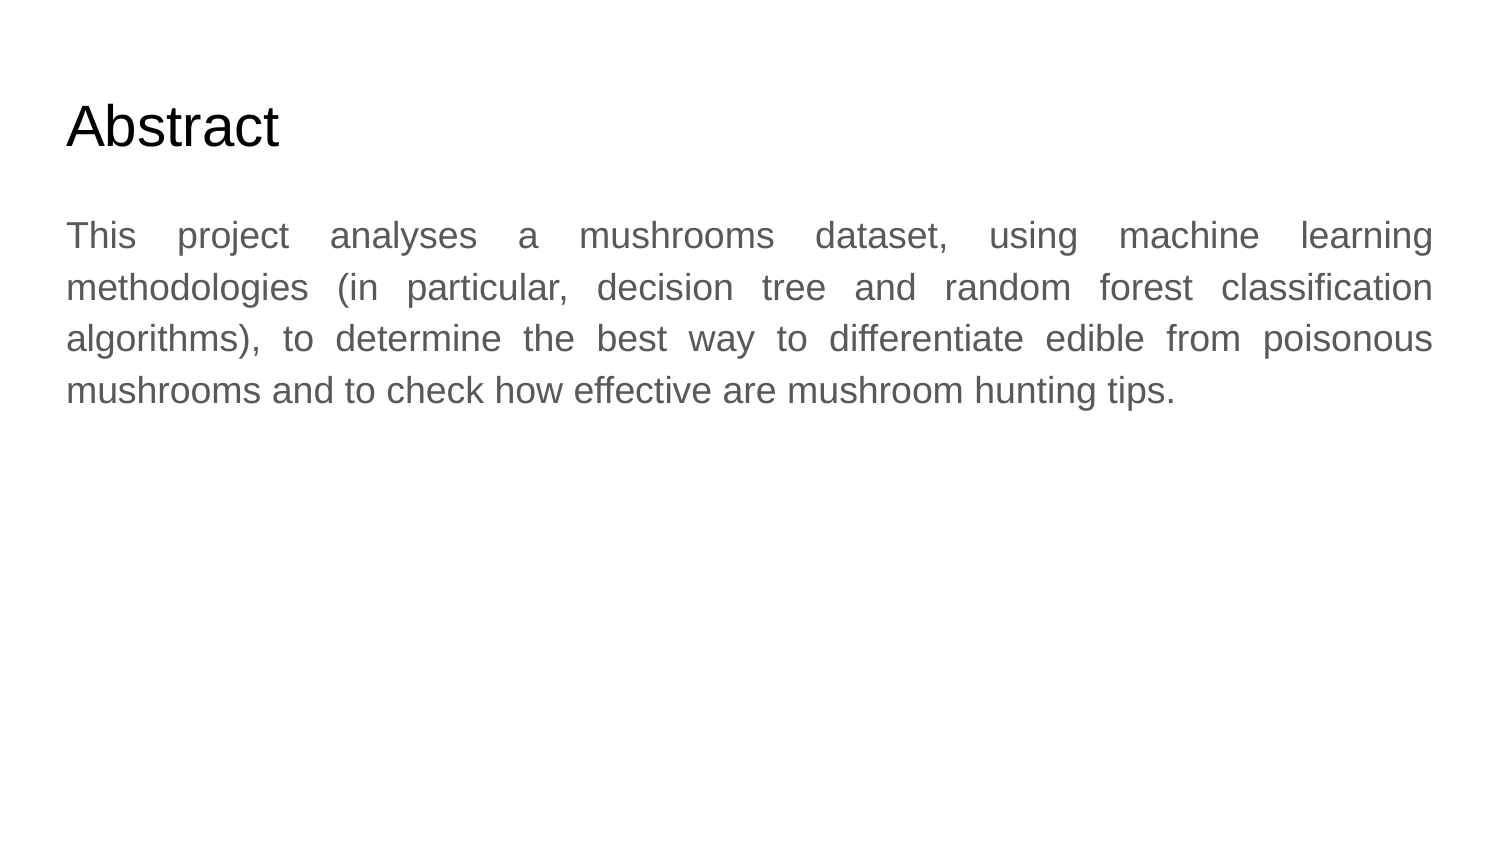

# Abstract
This project analyses a mushrooms dataset, using machine learning methodologies (in particular, decision tree and random forest classification algorithms), to determine the best way to differentiate edible from poisonous mushrooms and to check how effective are mushroom hunting tips.